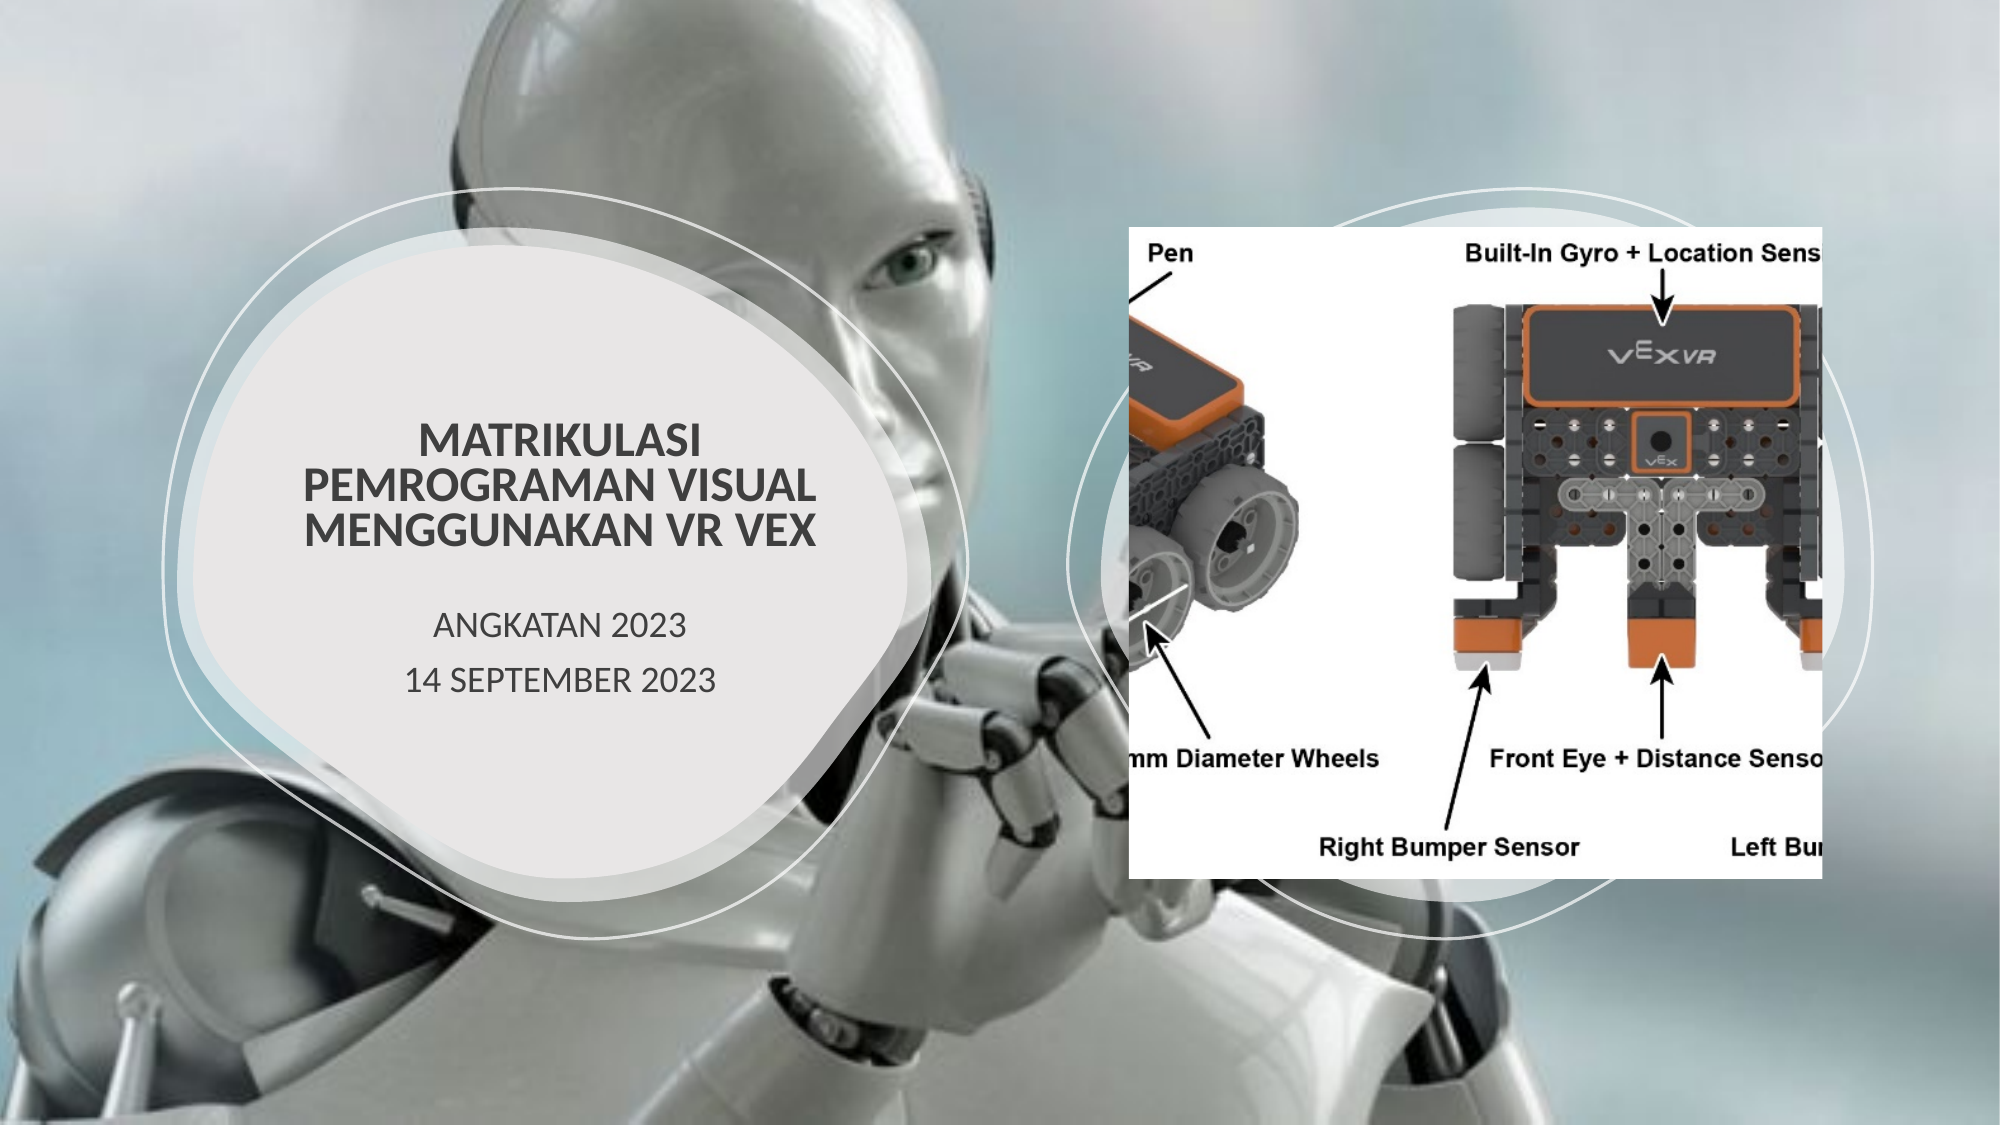

MATRIKULASI PEMROGRAMAN VISUAL MENGGUNAKAN VR VEX
ANGKATAN 2023
14 SEPTEMBER 2023